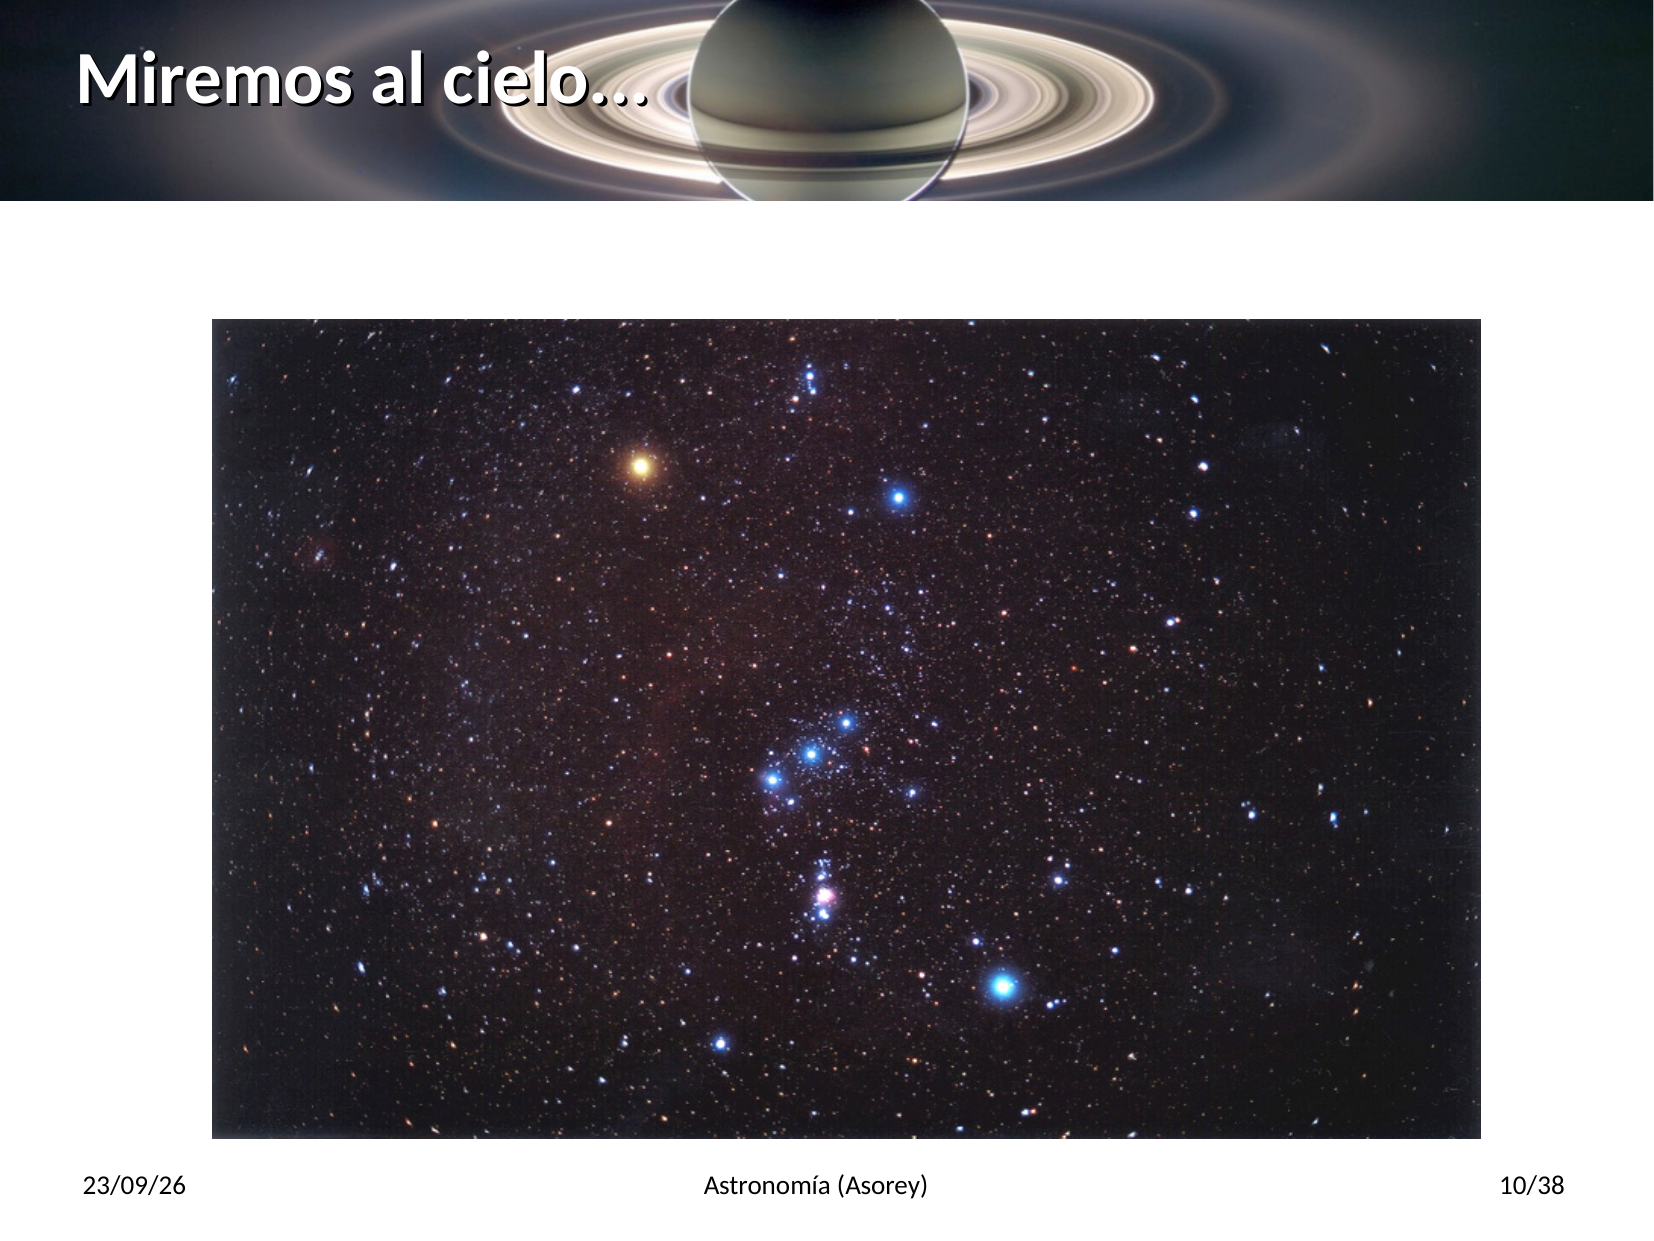

# Miremos al cielo...
Astronomía (Asorey)
10